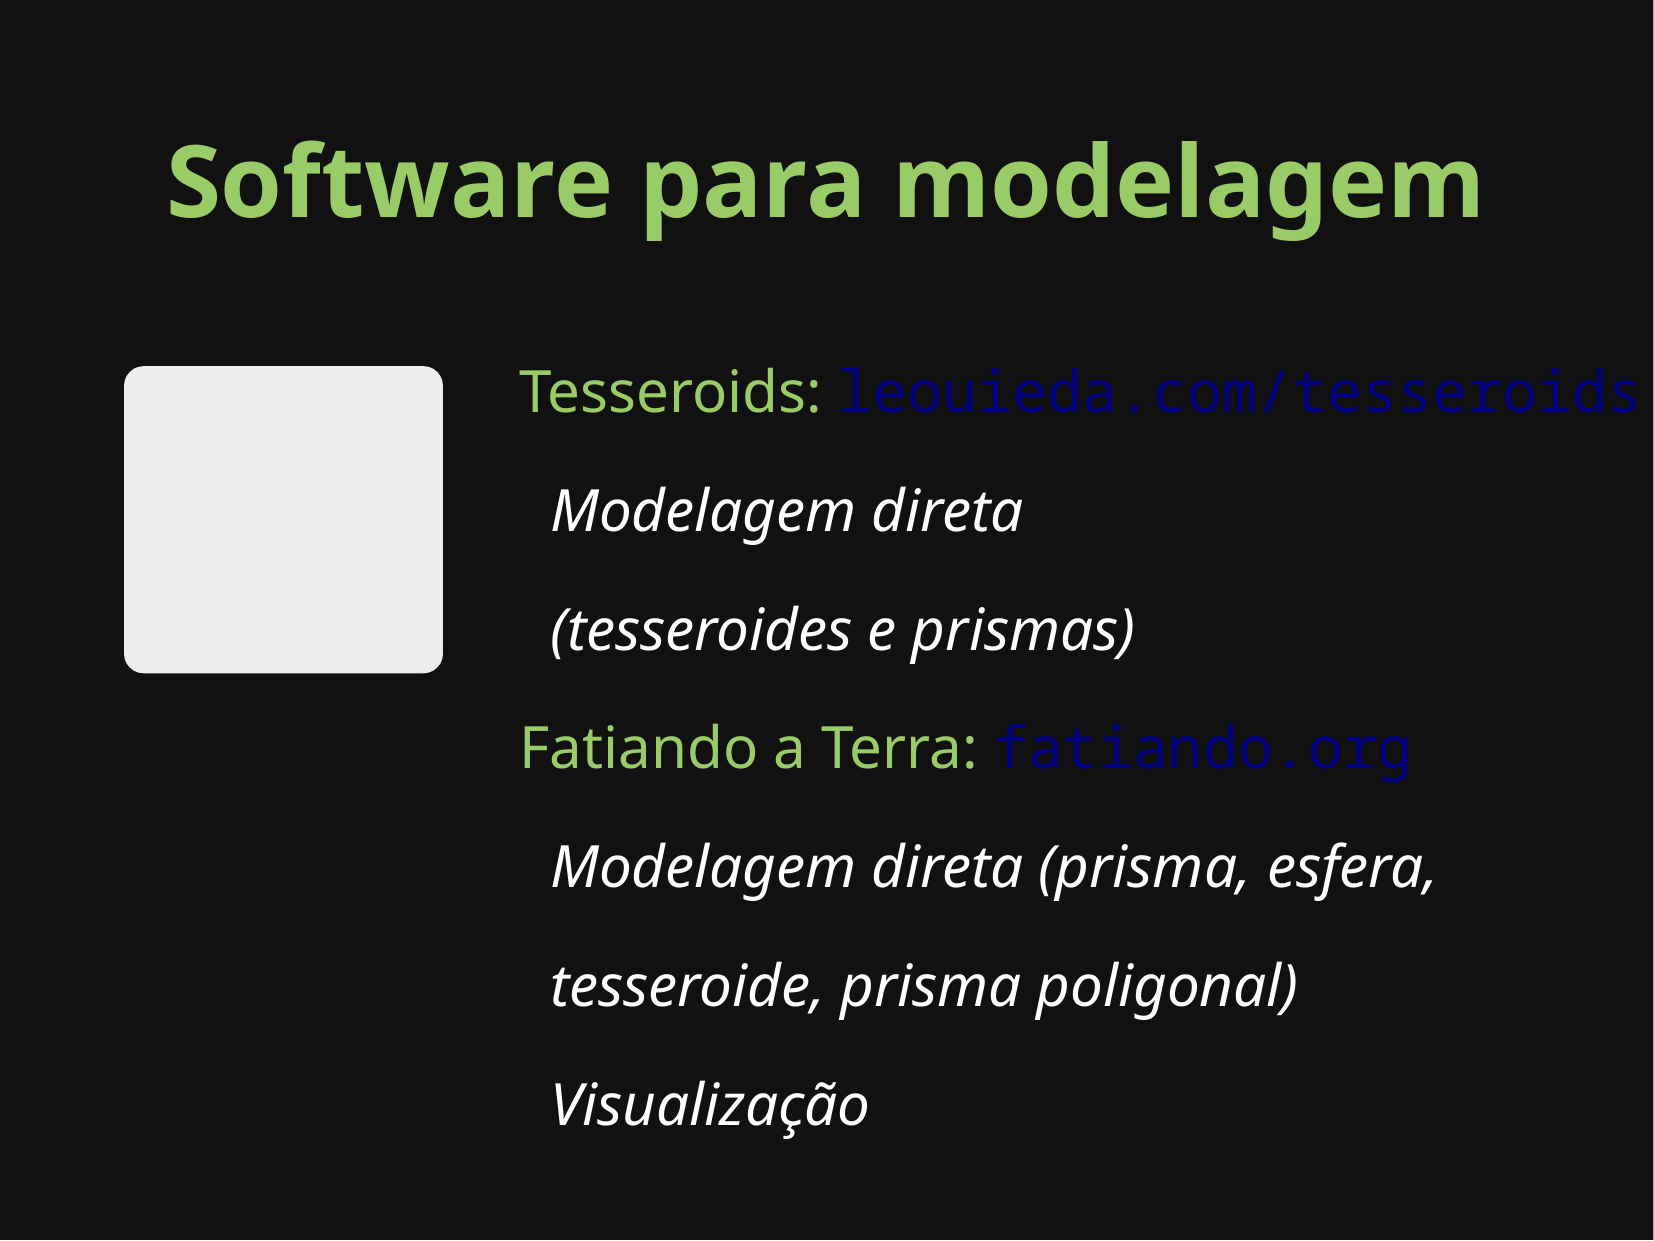

# Software para modelagem
Tesseroids: leouieda.com/tesseroids
 Modelagem direta
 (tesseroides e prismas)
Fatiando a Terra: fatiando.org
 Modelagem direta (prisma, esfera,
 tesseroide, prisma poligonal)
 Visualização